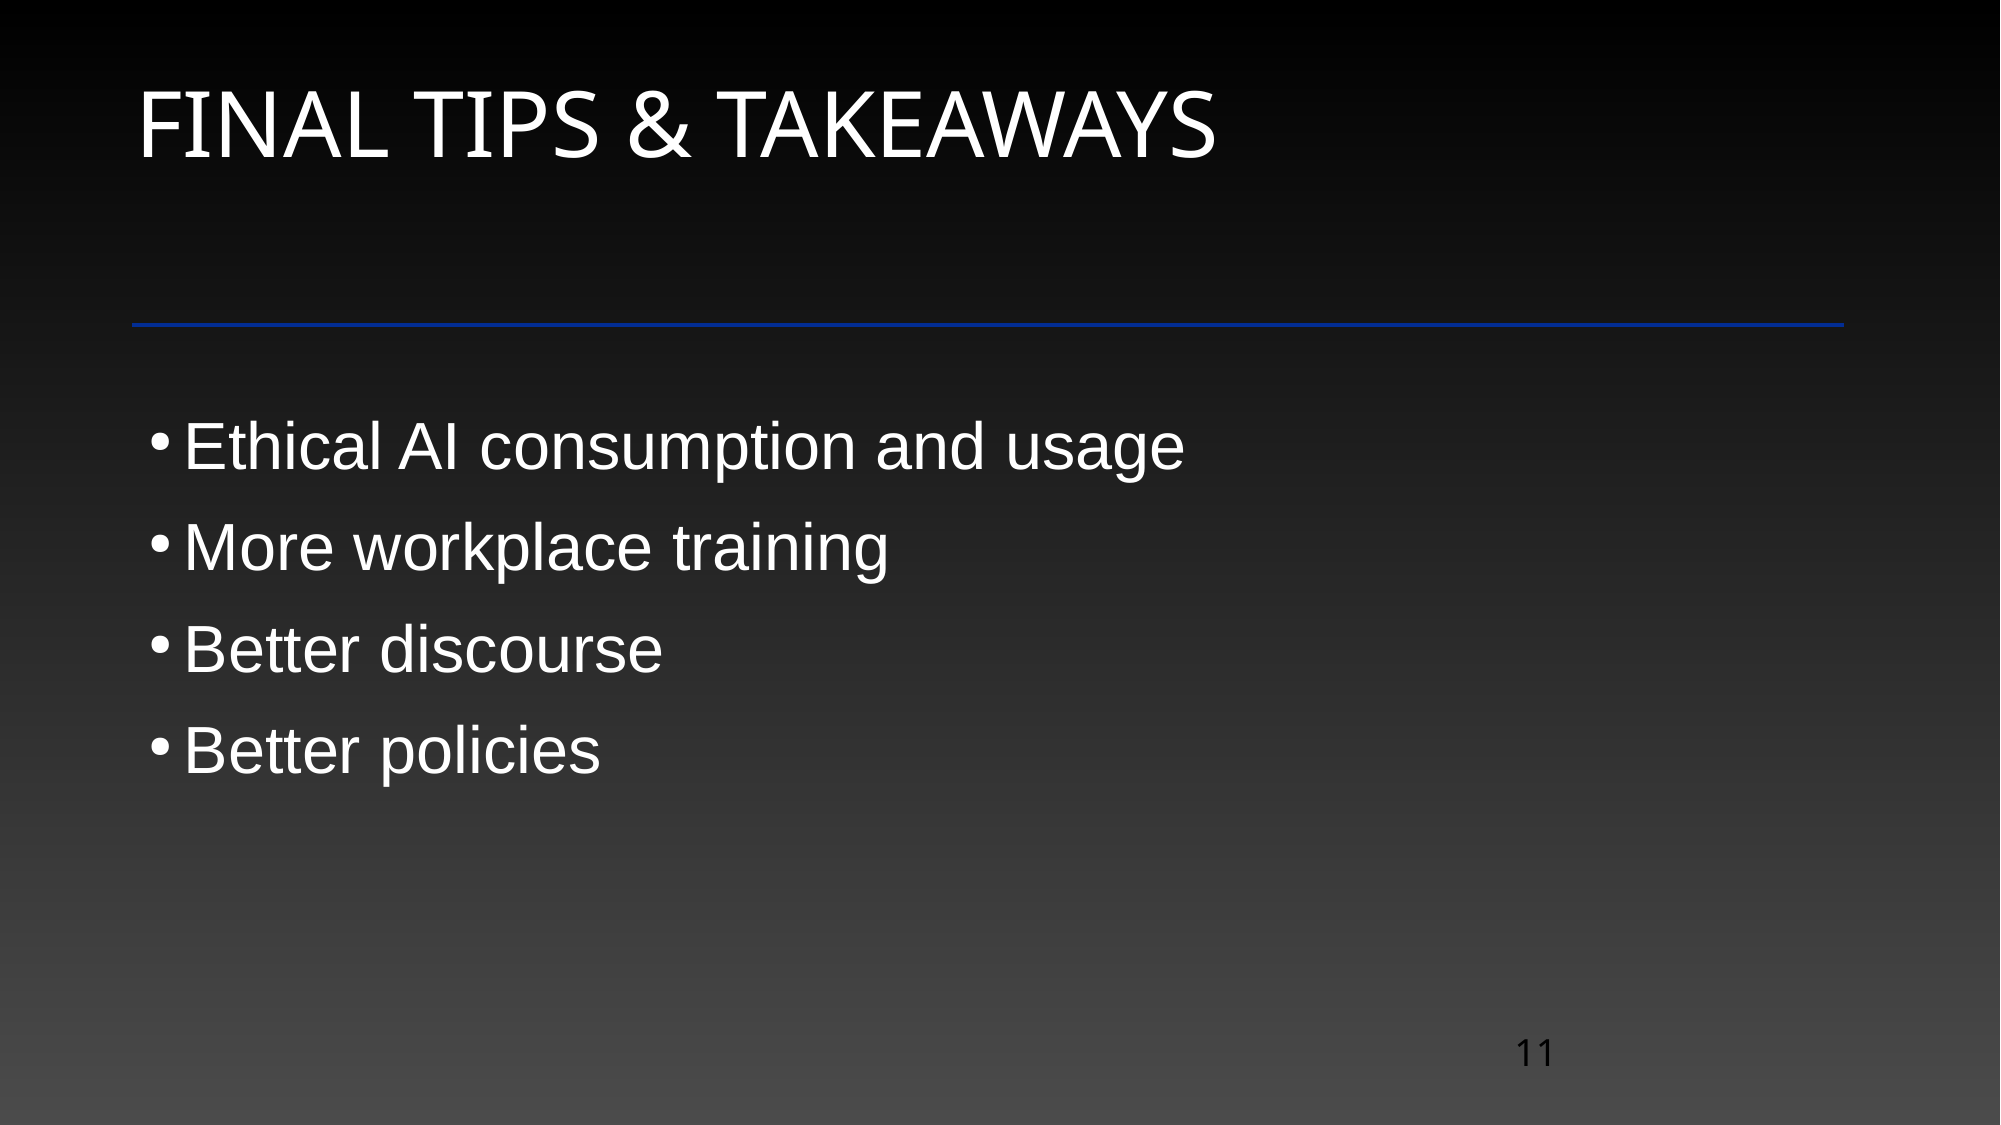

# FINAL TIPS & TAKEAWAYS
Ethical AI consumption and usage
More workplace training
Better discourse
Better policies